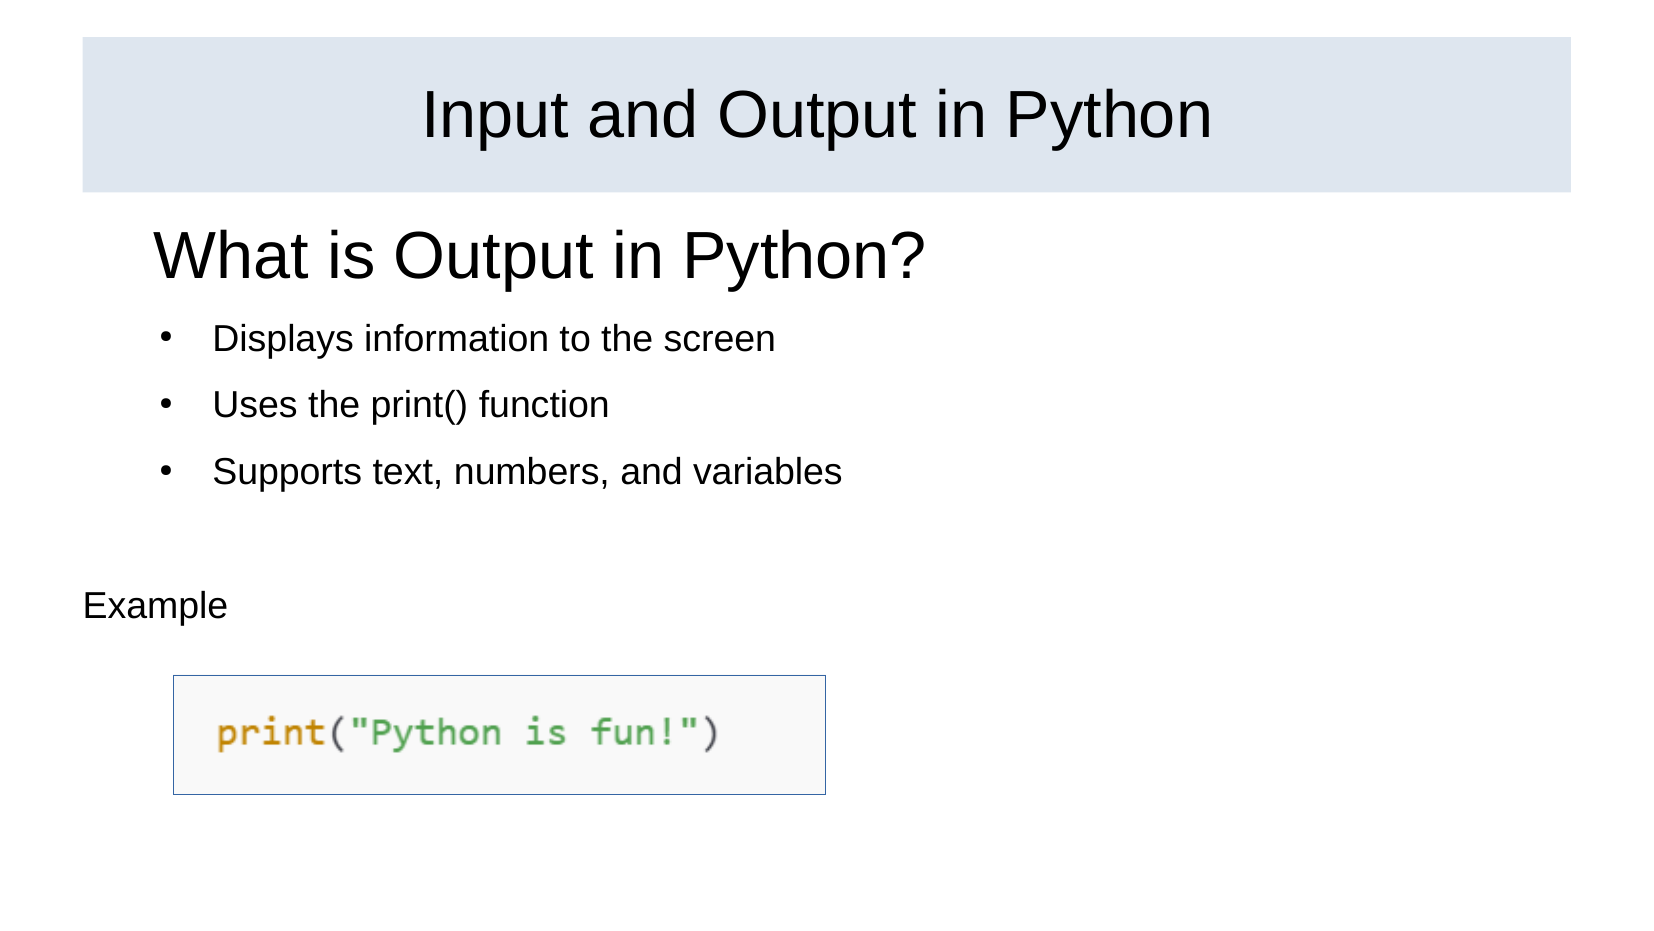

# Input and Output in Python
What is Output in Python?
Displays information to the screen
Uses the print() function
Supports text, numbers, and variables
Example